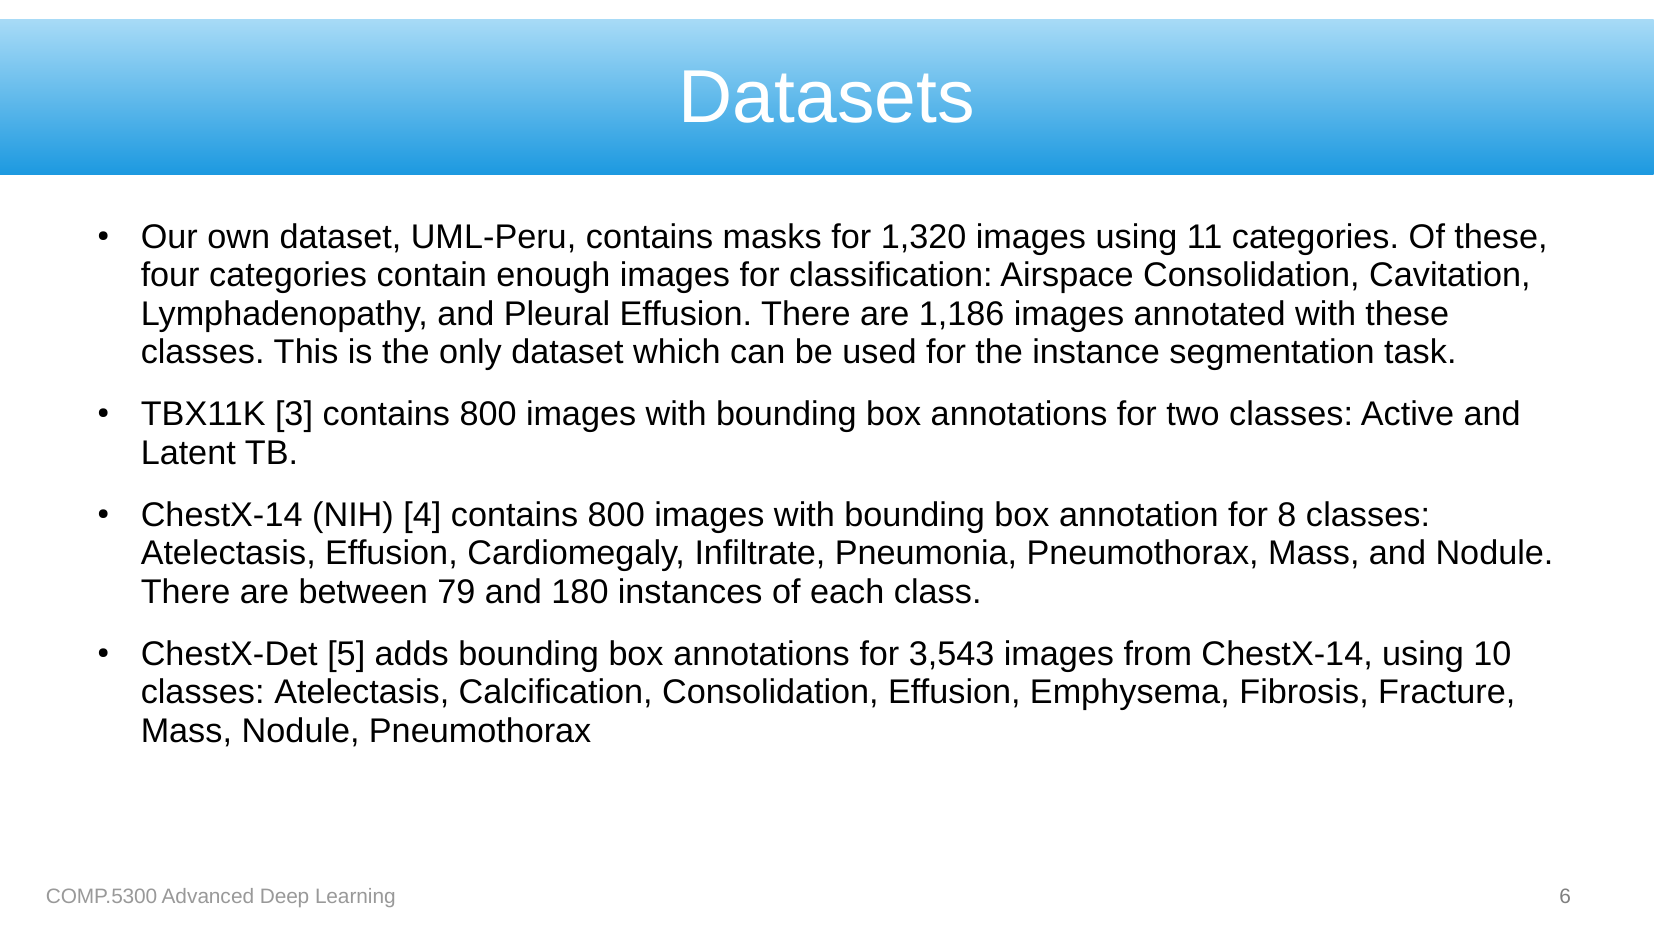

# Datasets
Our own dataset, UML-Peru, contains masks for 1,320 images using 11 categories. Of these, four categories contain enough images for classification: Airspace Consolidation, Cavitation, Lymphadenopathy, and Pleural Effusion. There are 1,186 images annotated with these classes. This is the only dataset which can be used for the instance segmentation task.
TBX11K [3] contains 800 images with bounding box annotations for two classes: Active and Latent TB.
ChestX-14 (NIH) [4] contains 800 images with bounding box annotation for 8 classes: Atelectasis, Effusion, Cardiomegaly, Infiltrate, Pneumonia, Pneumothorax, Mass, and Nodule. There are between 79 and 180 instances of each class.
ChestX-Det [5] adds bounding box annotations for 3,543 images from ChestX-14, using 10 classes: Atelectasis, Calcification, Consolidation, Effusion, Emphysema, Fibrosis, Fracture, Mass, Nodule, Pneumothorax
6